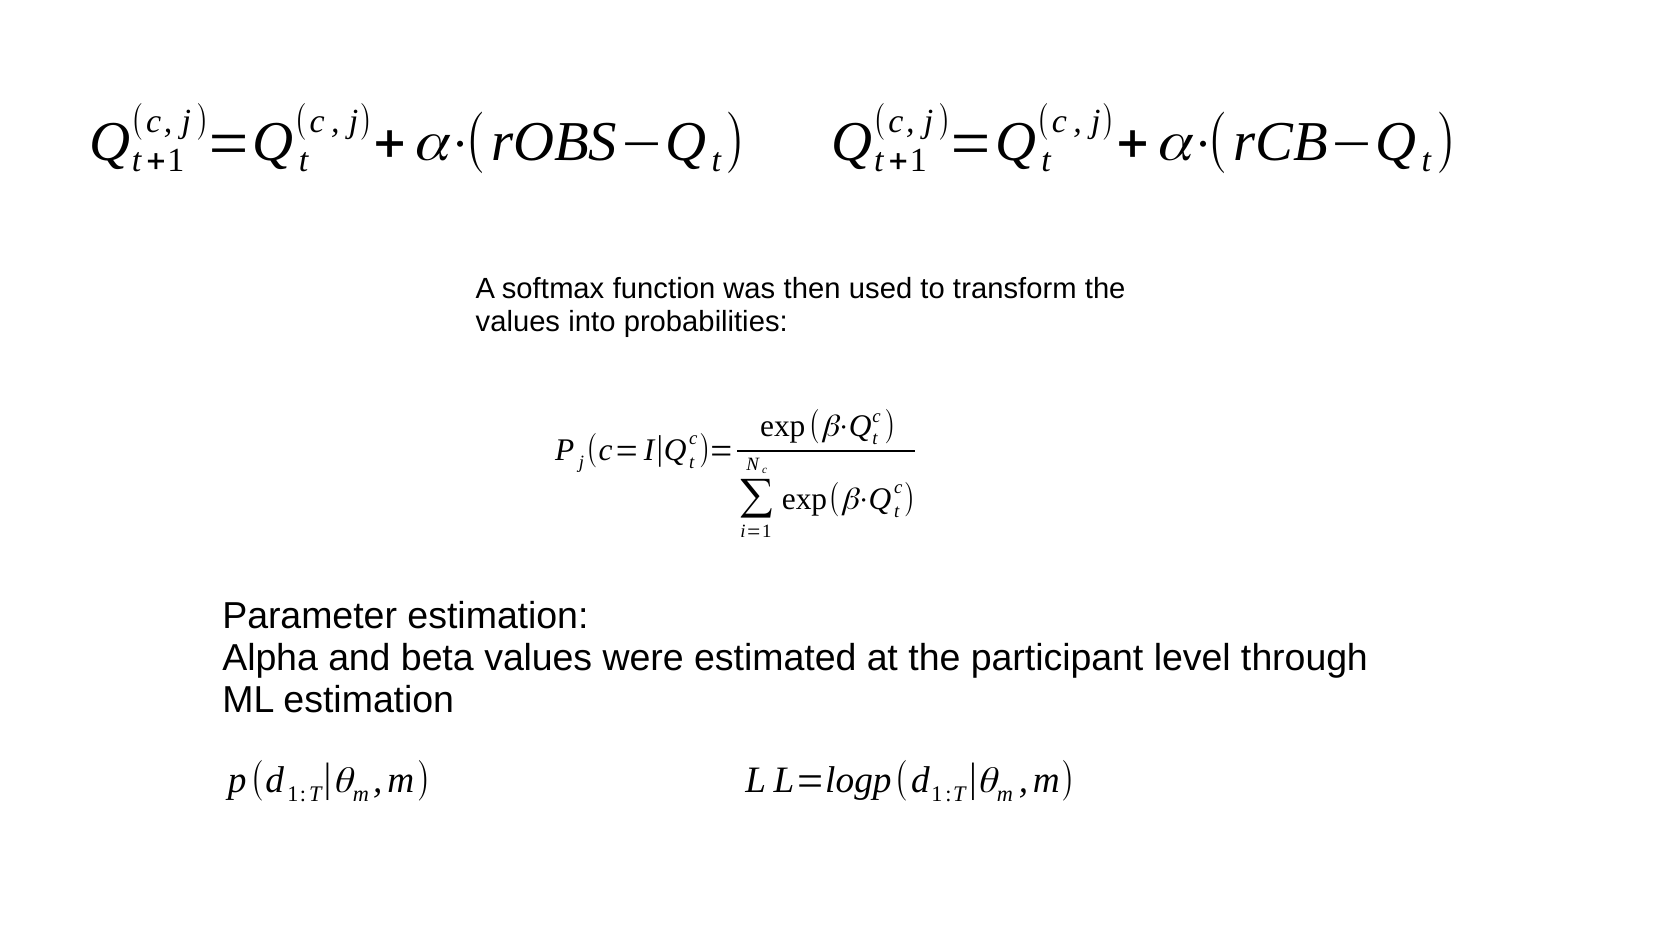

A softmax function was then used to transform the values into probabilities:
Parameter estimation:
Alpha and beta values were estimated at the participant level through ML estimation